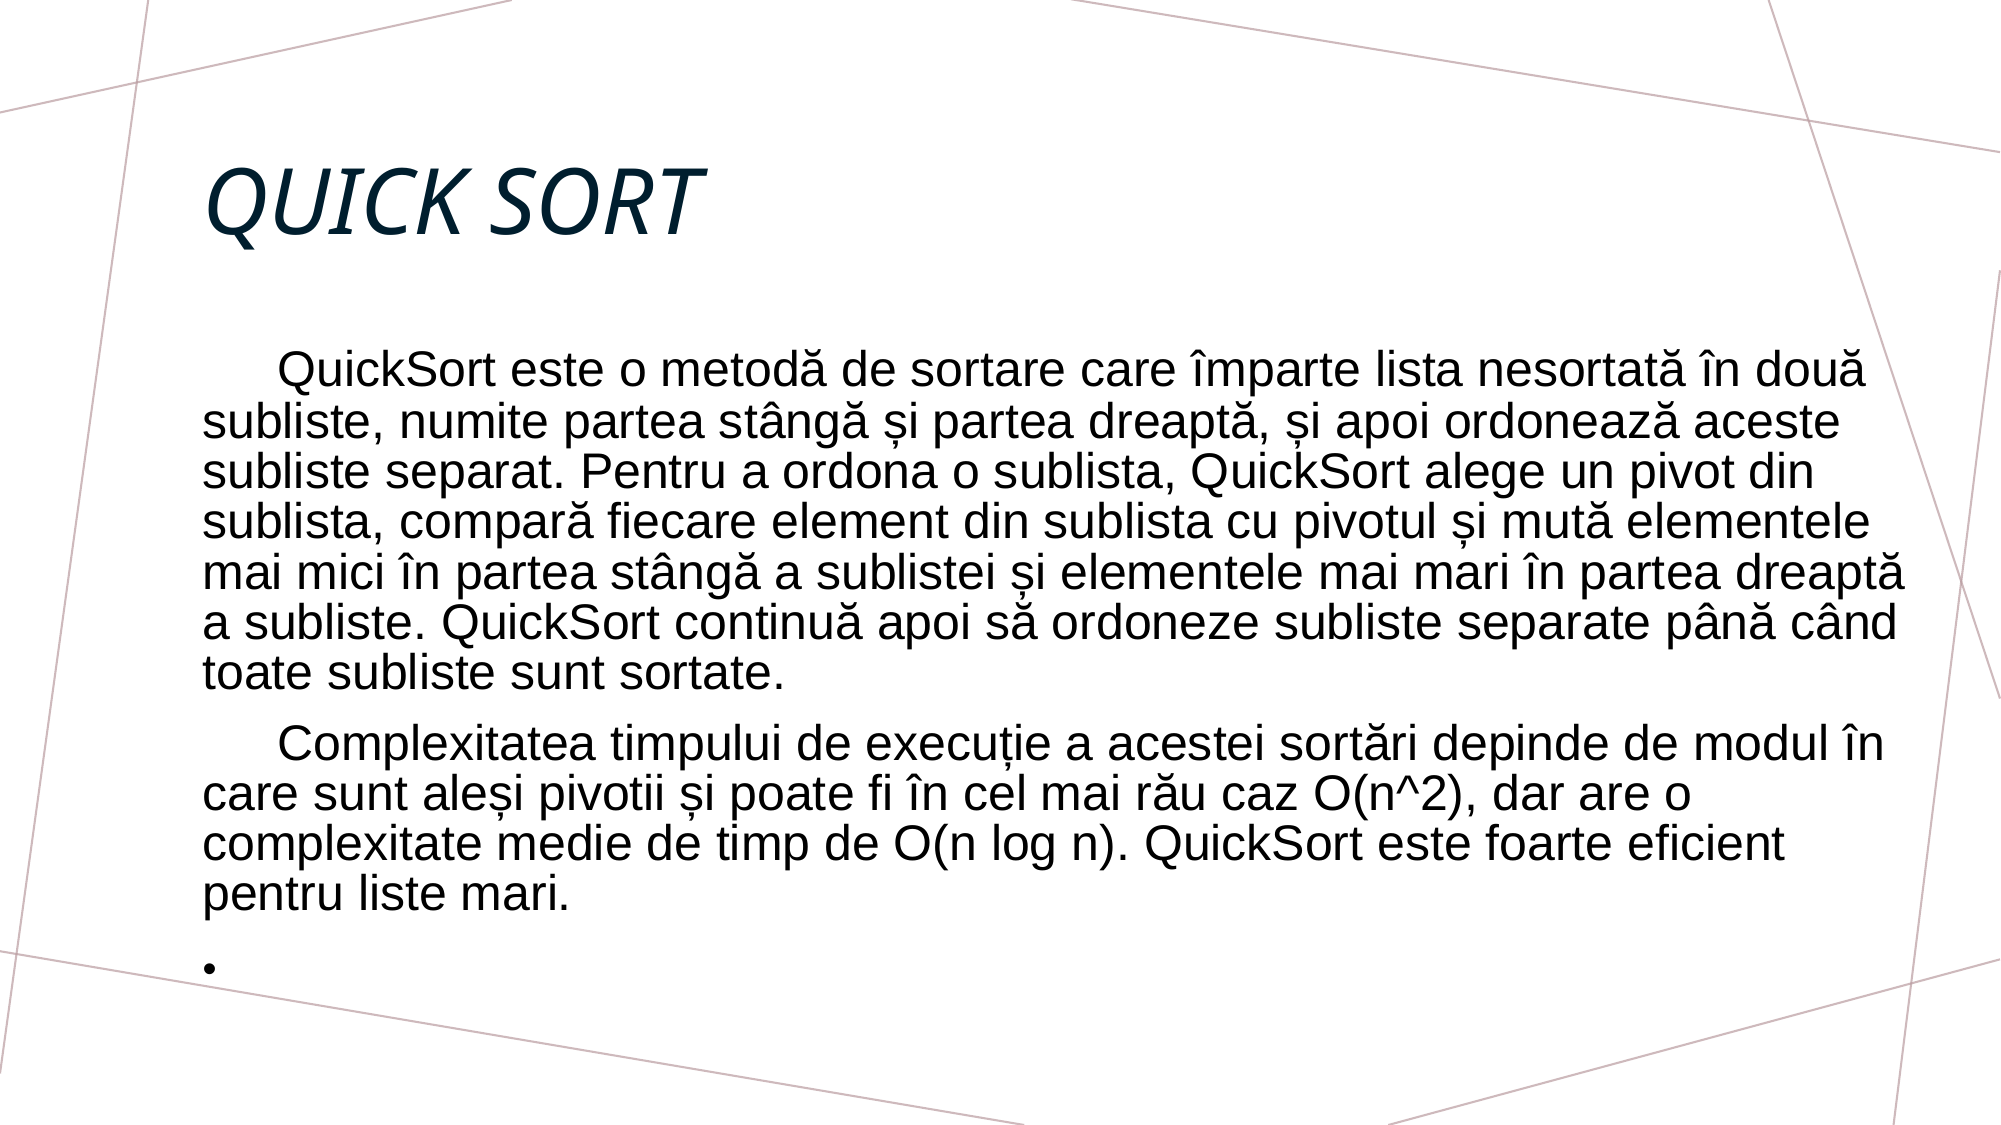

# Quick sort
	QuickSort este o metodă de sortare care împarte lista nesortată în două subliste, numite partea stângă și partea dreaptă, și apoi ordonează aceste subliste separat. Pentru a ordona o sublista, QuickSort alege un pivot din sublista, compară fiecare element din sublista cu pivotul și mută elementele mai mici în partea stângă a sublistei și elementele mai mari în partea dreaptă a subliste. QuickSort continuă apoi să ordoneze subliste separate până când toate subliste sunt sortate.
	Complexitatea timpului de execuție a acestei sortări depinde de modul în care sunt aleși pivotii și poate fi în cel mai rău caz O(n^2), dar are o complexitate medie de timp de O(n log n). QuickSort este foarte eficient pentru liste mari.